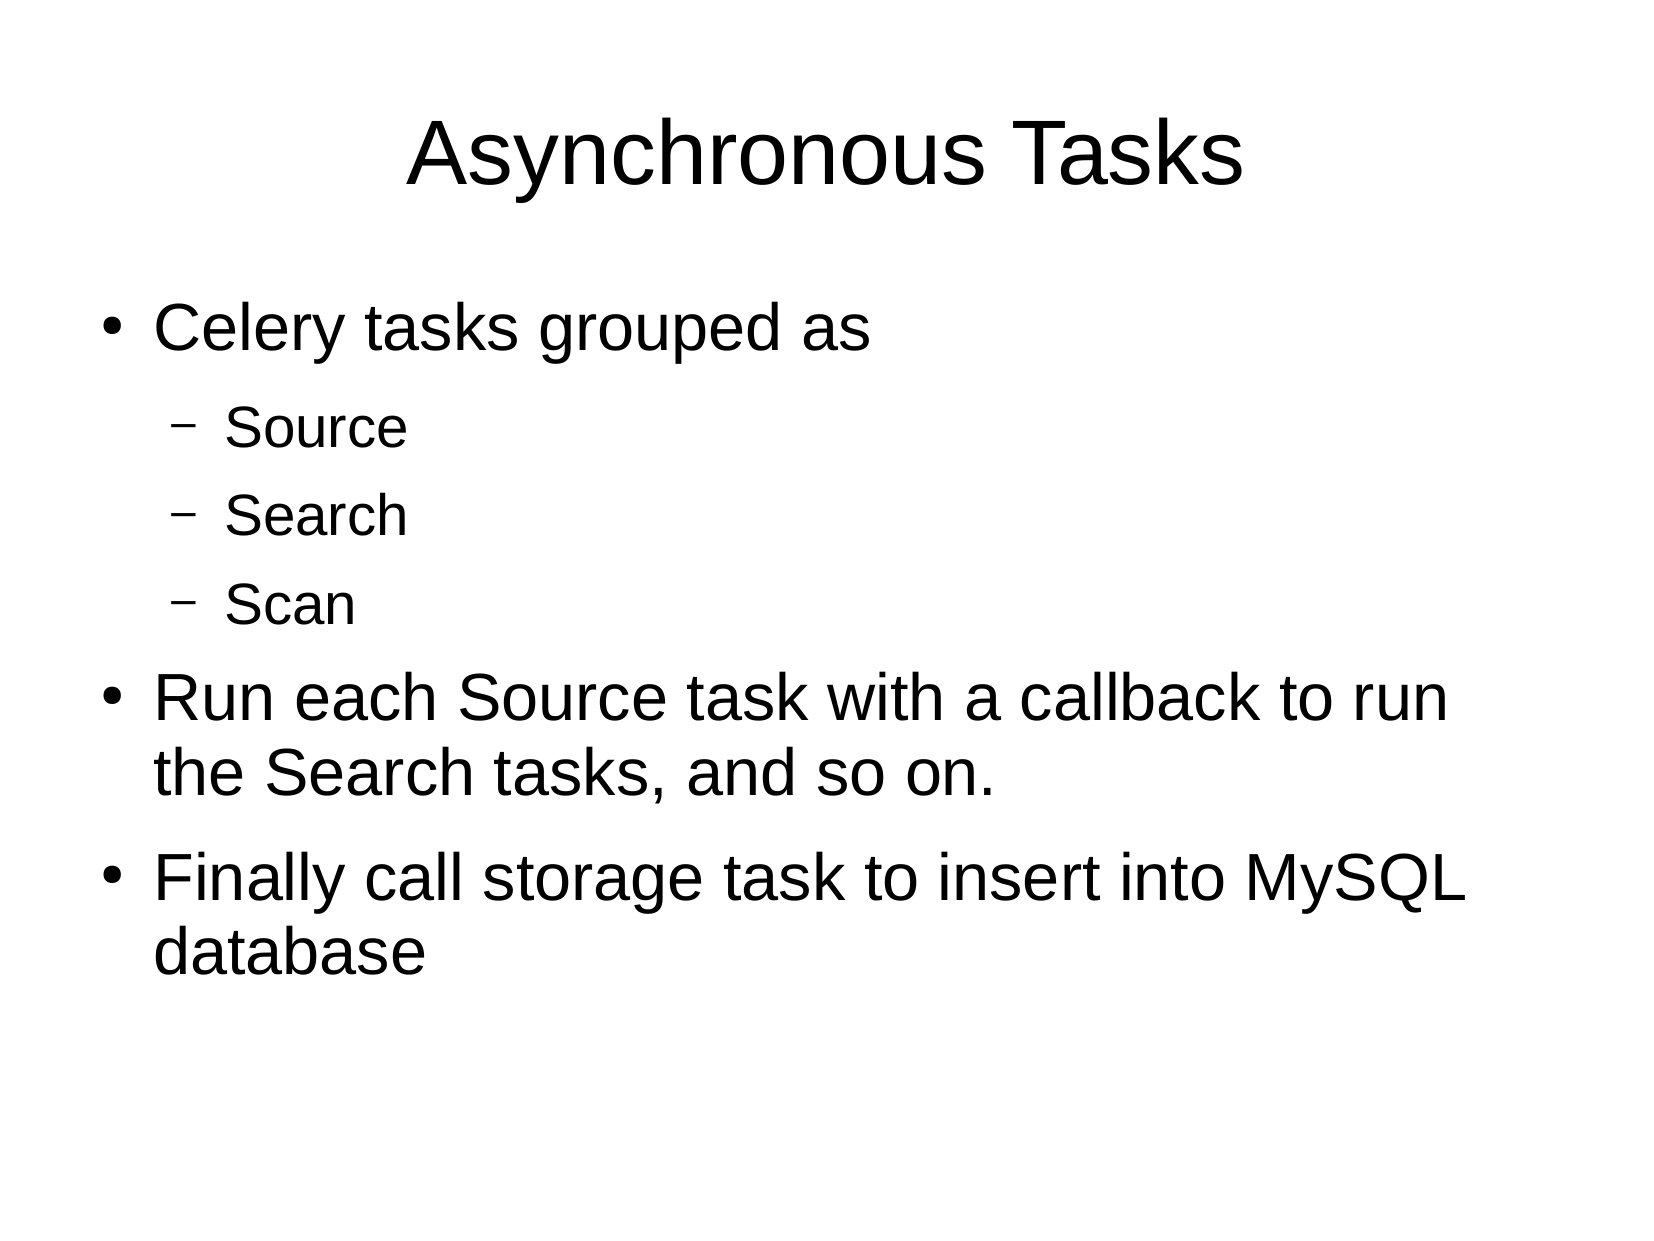

# Asynchronous Tasks
Celery tasks grouped as
Source
Search
Scan
Run each Source task with a callback to run the Search tasks, and so on.
Finally call storage task to insert into MySQL database